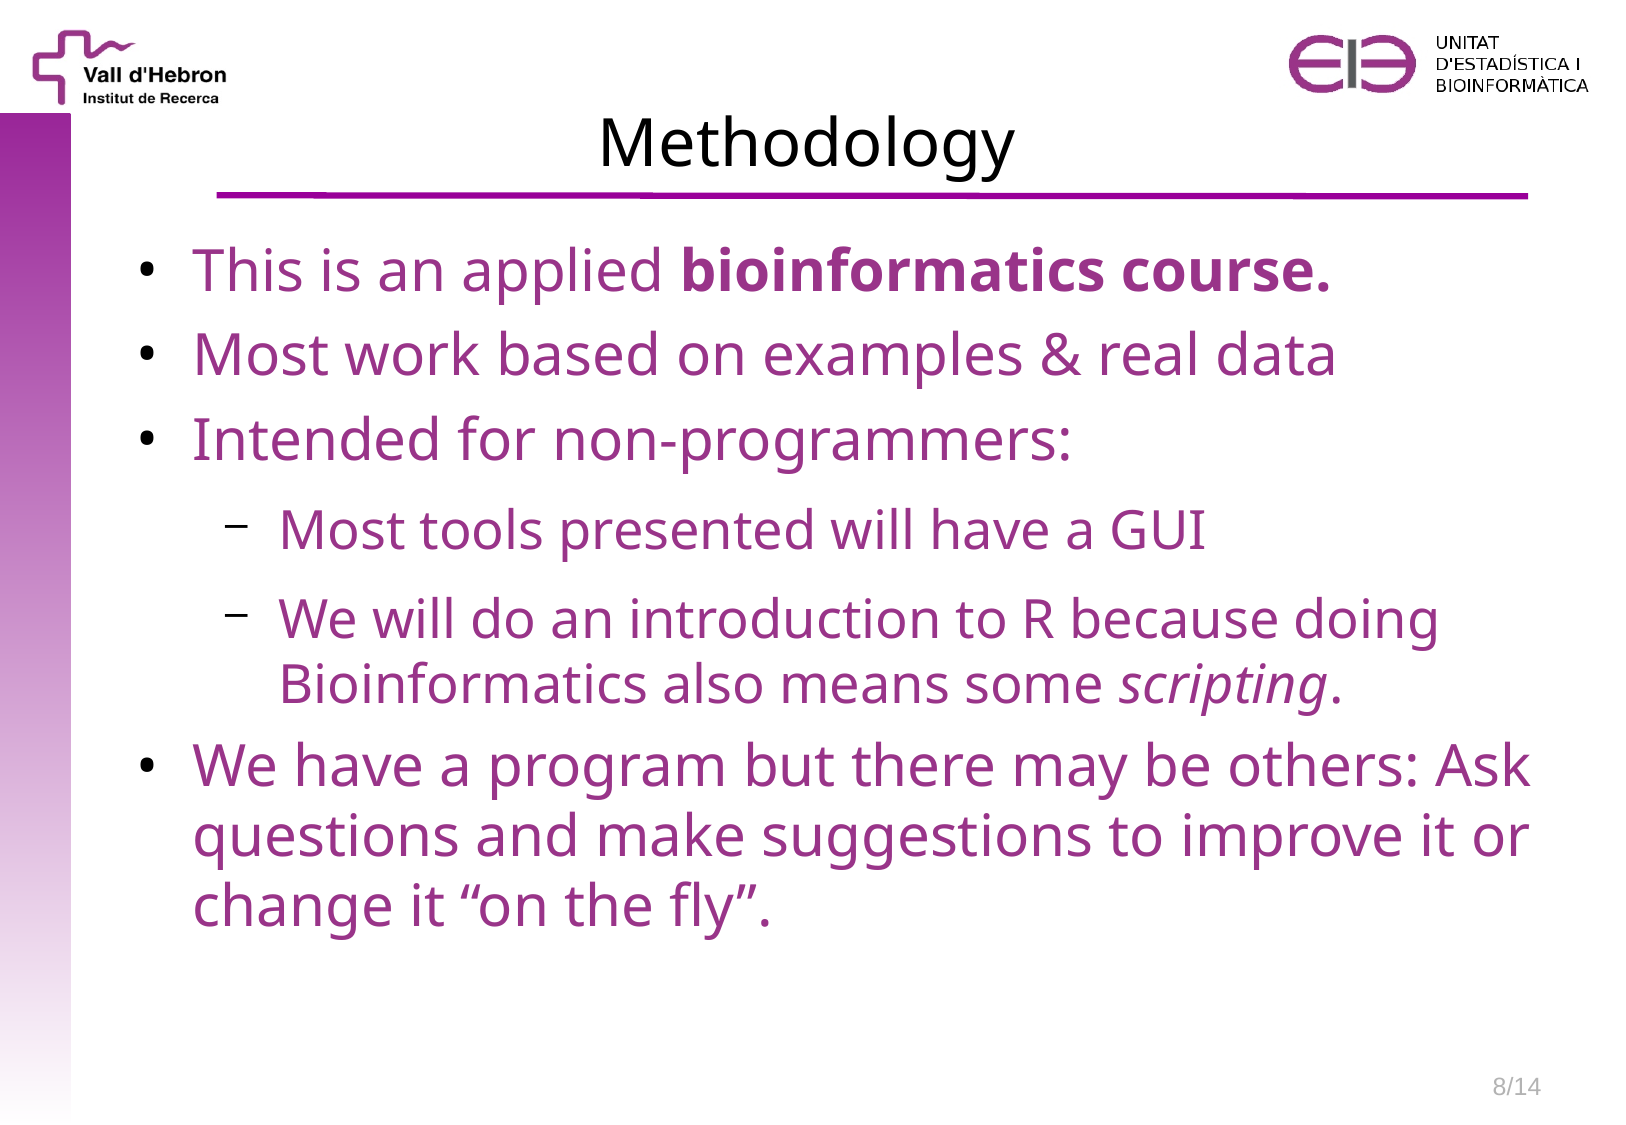

# Methodology
This is an applied bioinformatics course.
Most work based on examples & real data
Intended for non-programmers:
Most tools presented will have a GUI
We will do an introduction to R because doing Bioinformatics also means some scripting.
We have a program but there may be others: Ask questions and make suggestions to improve it or change it “on the fly”.